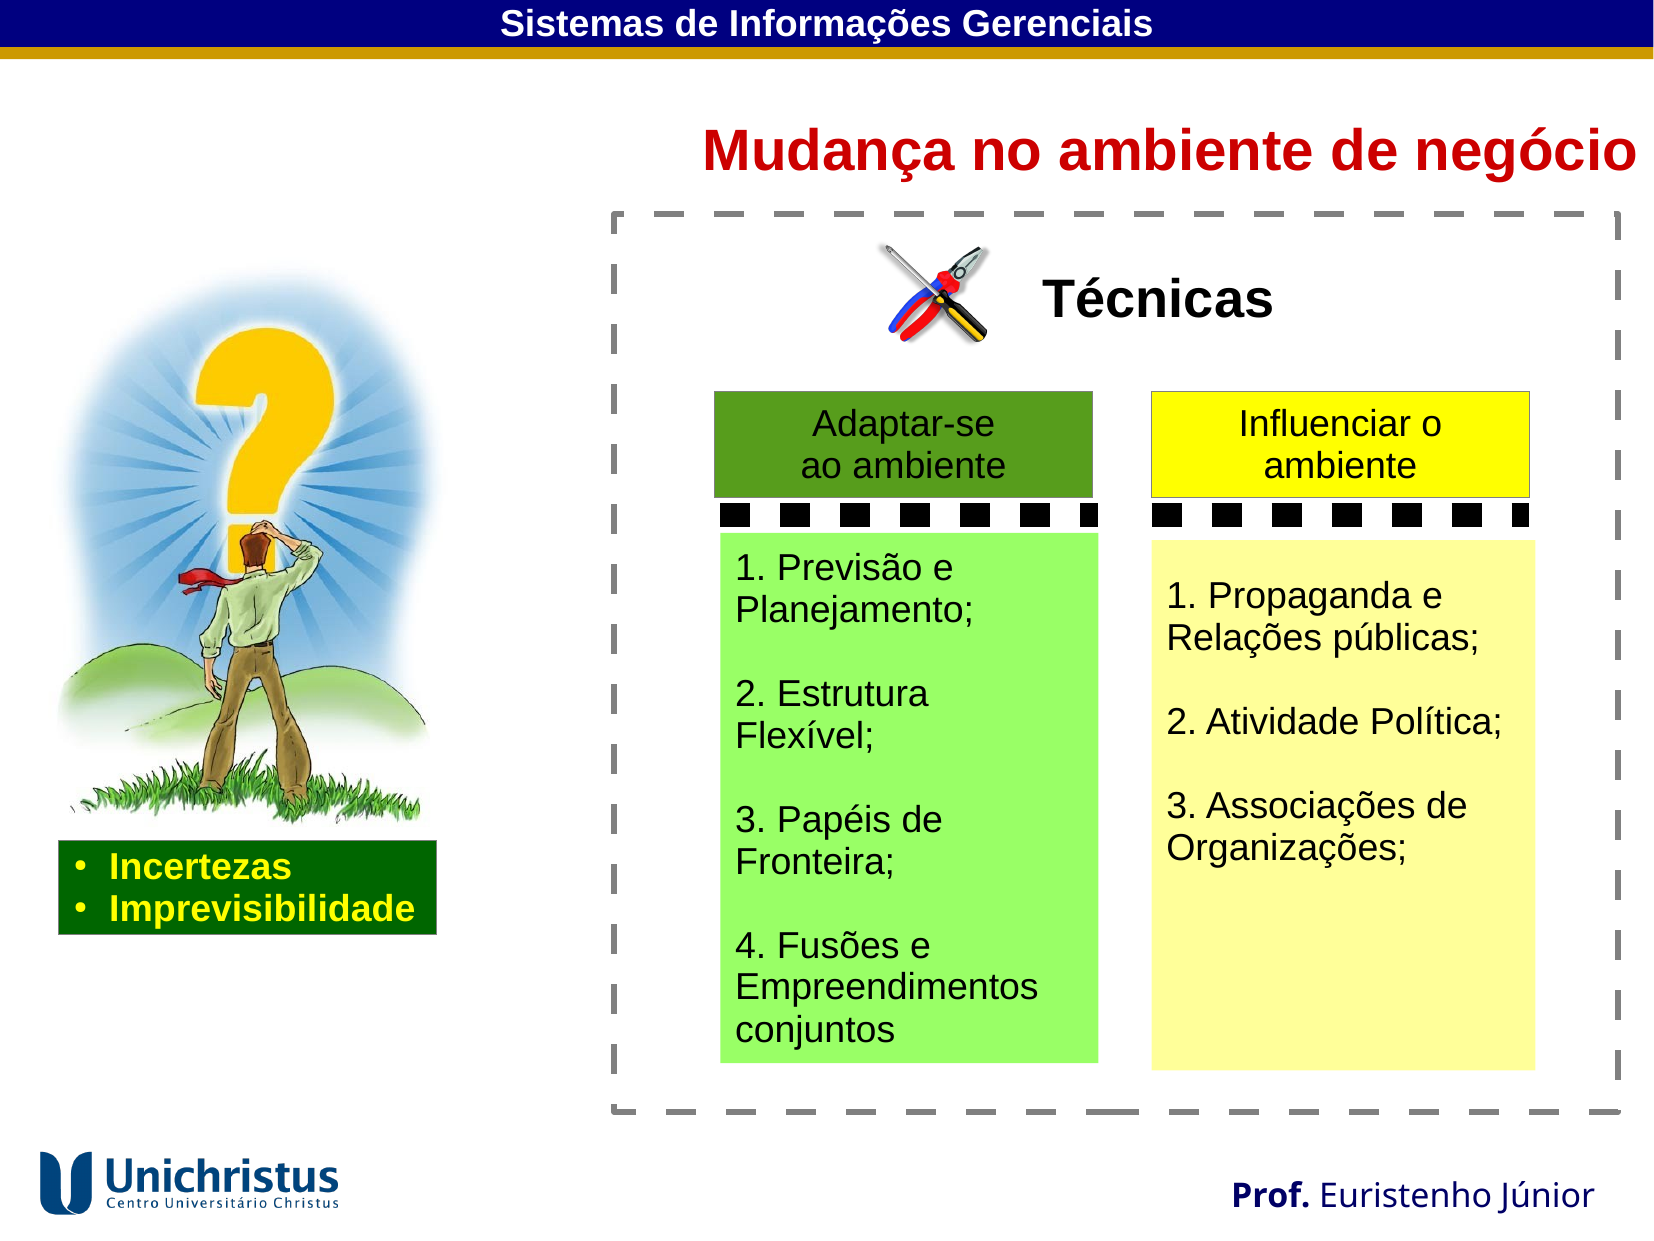

Sistemas de Informações Gerenciais
Mudança no ambiente de negócio
Técnicas
Adaptar-se
ao ambiente
Influenciar o
ambiente
1. Previsão e
Planejamento;
2. Estrutura
Flexível;
3. Papéis de
Fronteira;
4. Fusões e
Empreendimentos
conjuntos
1. Propaganda e
Relações públicas;
2. Atividade Política;
3. Associações de
Organizações;
Incertezas
Imprevisibilidade
Prof. Euristenho Júnior